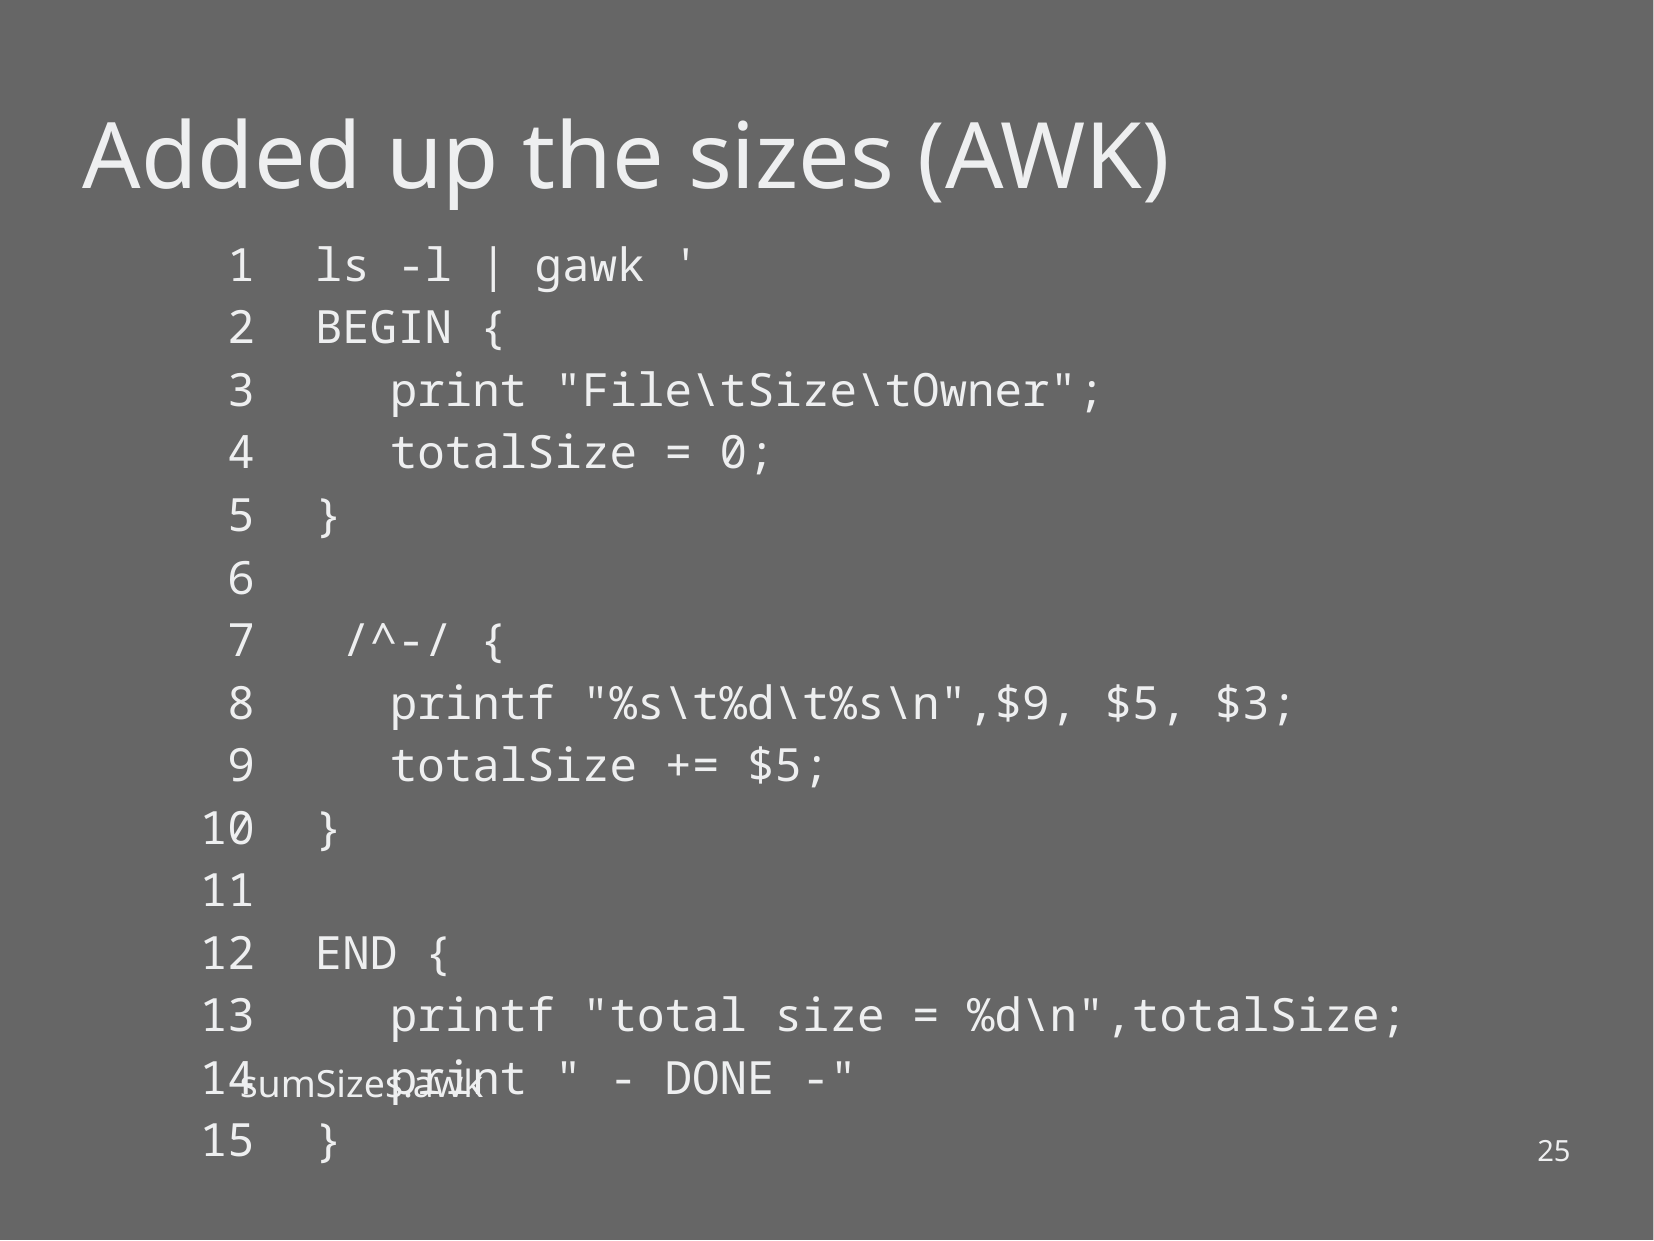

# Added up the sizes (AWK)
 1	ls -l | gawk '
 2	BEGIN {
 3		print "File\tSize\tOwner";
 4		totalSize = 0;
 5	}
 6
 7	 /^-/ {
 8		printf "%s\t%d\t%s\n",$9, $5, $3;
 9		totalSize += $5;
 10	}
 11
 12	END {
 13		printf "total size = %d\n",totalSize;
 14		print " - DONE -"
 15	}
sumSizes.awk
25